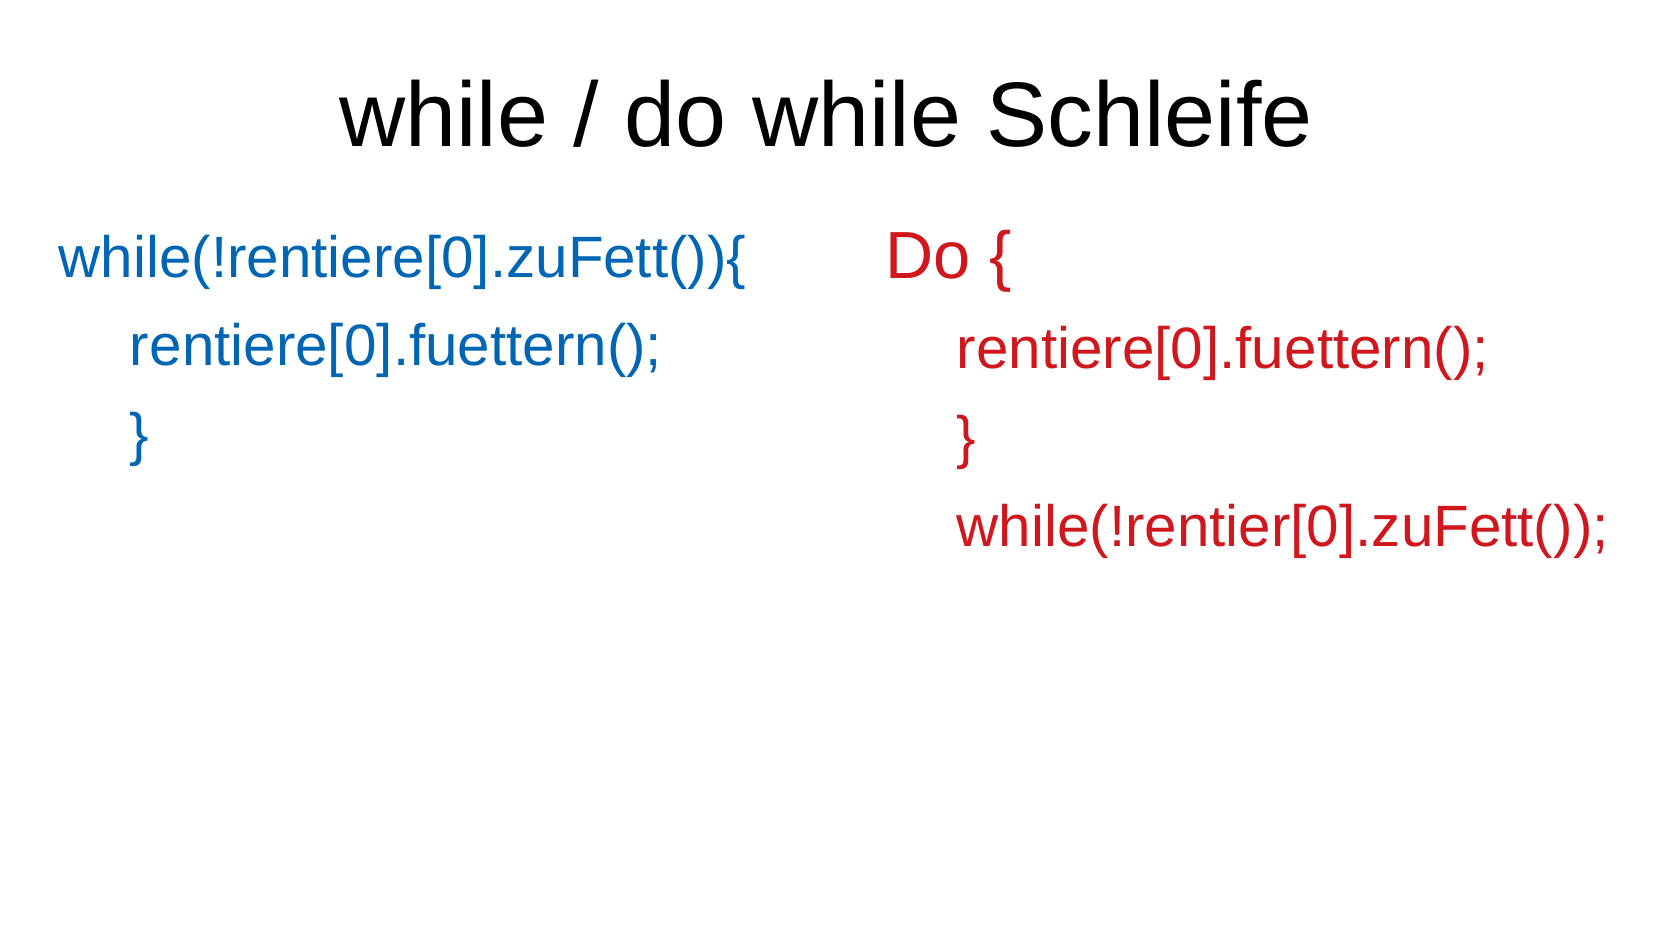

# while / do while Schleife
Do {
rentiere[0].fuettern();
}
while(!rentier[0].zuFett());
while(!rentiere[0].zuFett()){
rentiere[0].fuettern();
}